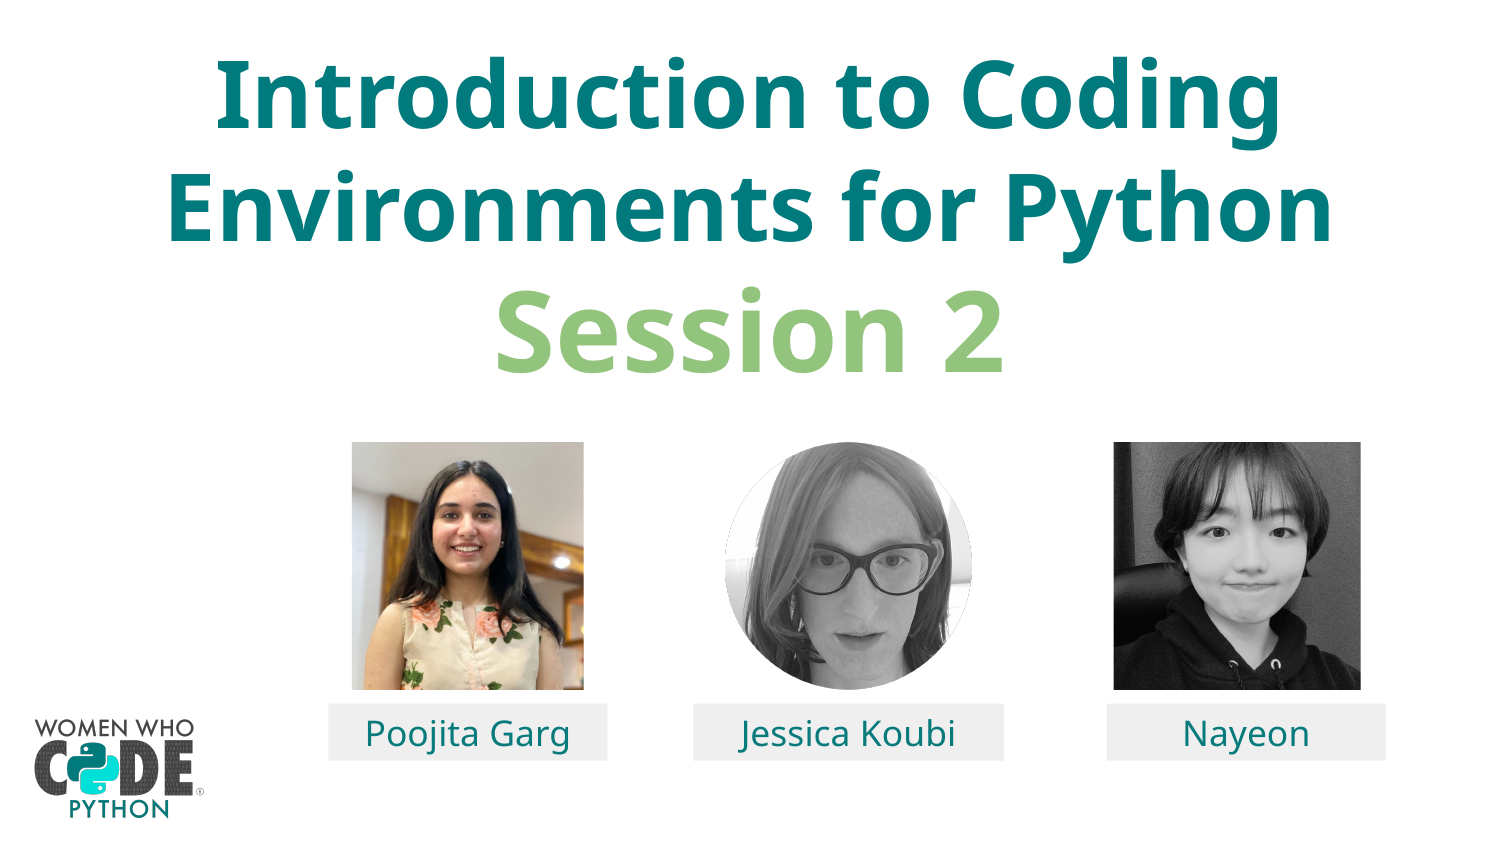

Introduction to Coding Environments for Python
Session 2
# Poojita Garg
Jessica Koubi
Nayeon